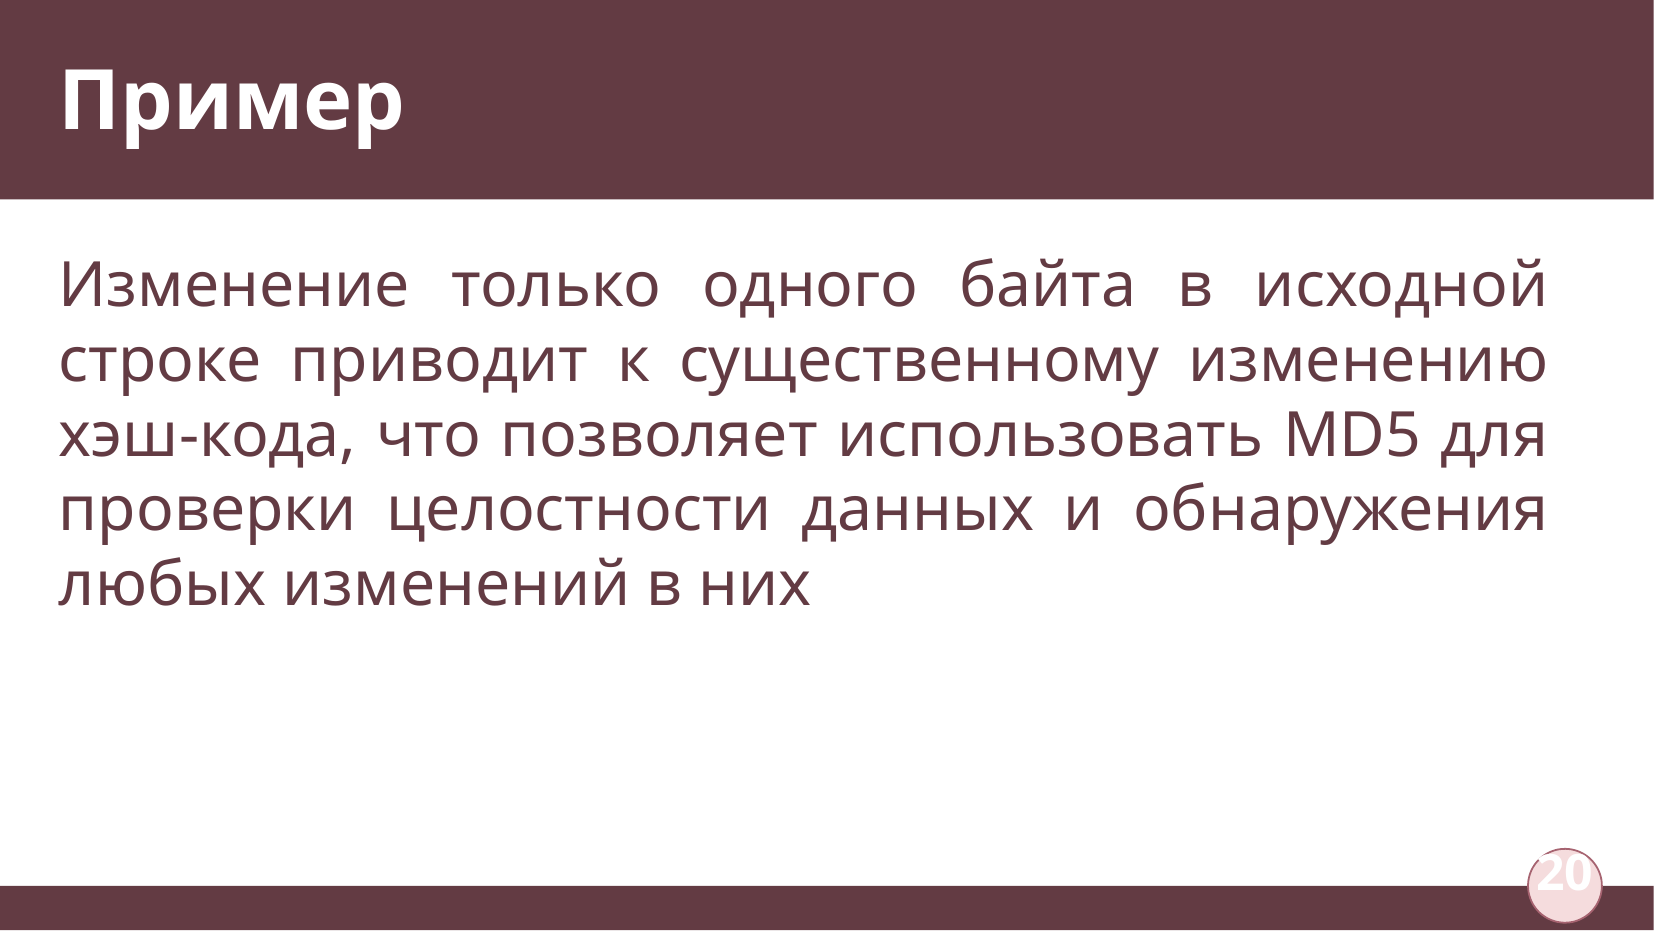

# Пример
Изменение только одного байта в исходной строке приводит к существенному изменению хэш-кода, что позволяет использовать MD5 для проверки целостности данных и обнаружения любых изменений в них